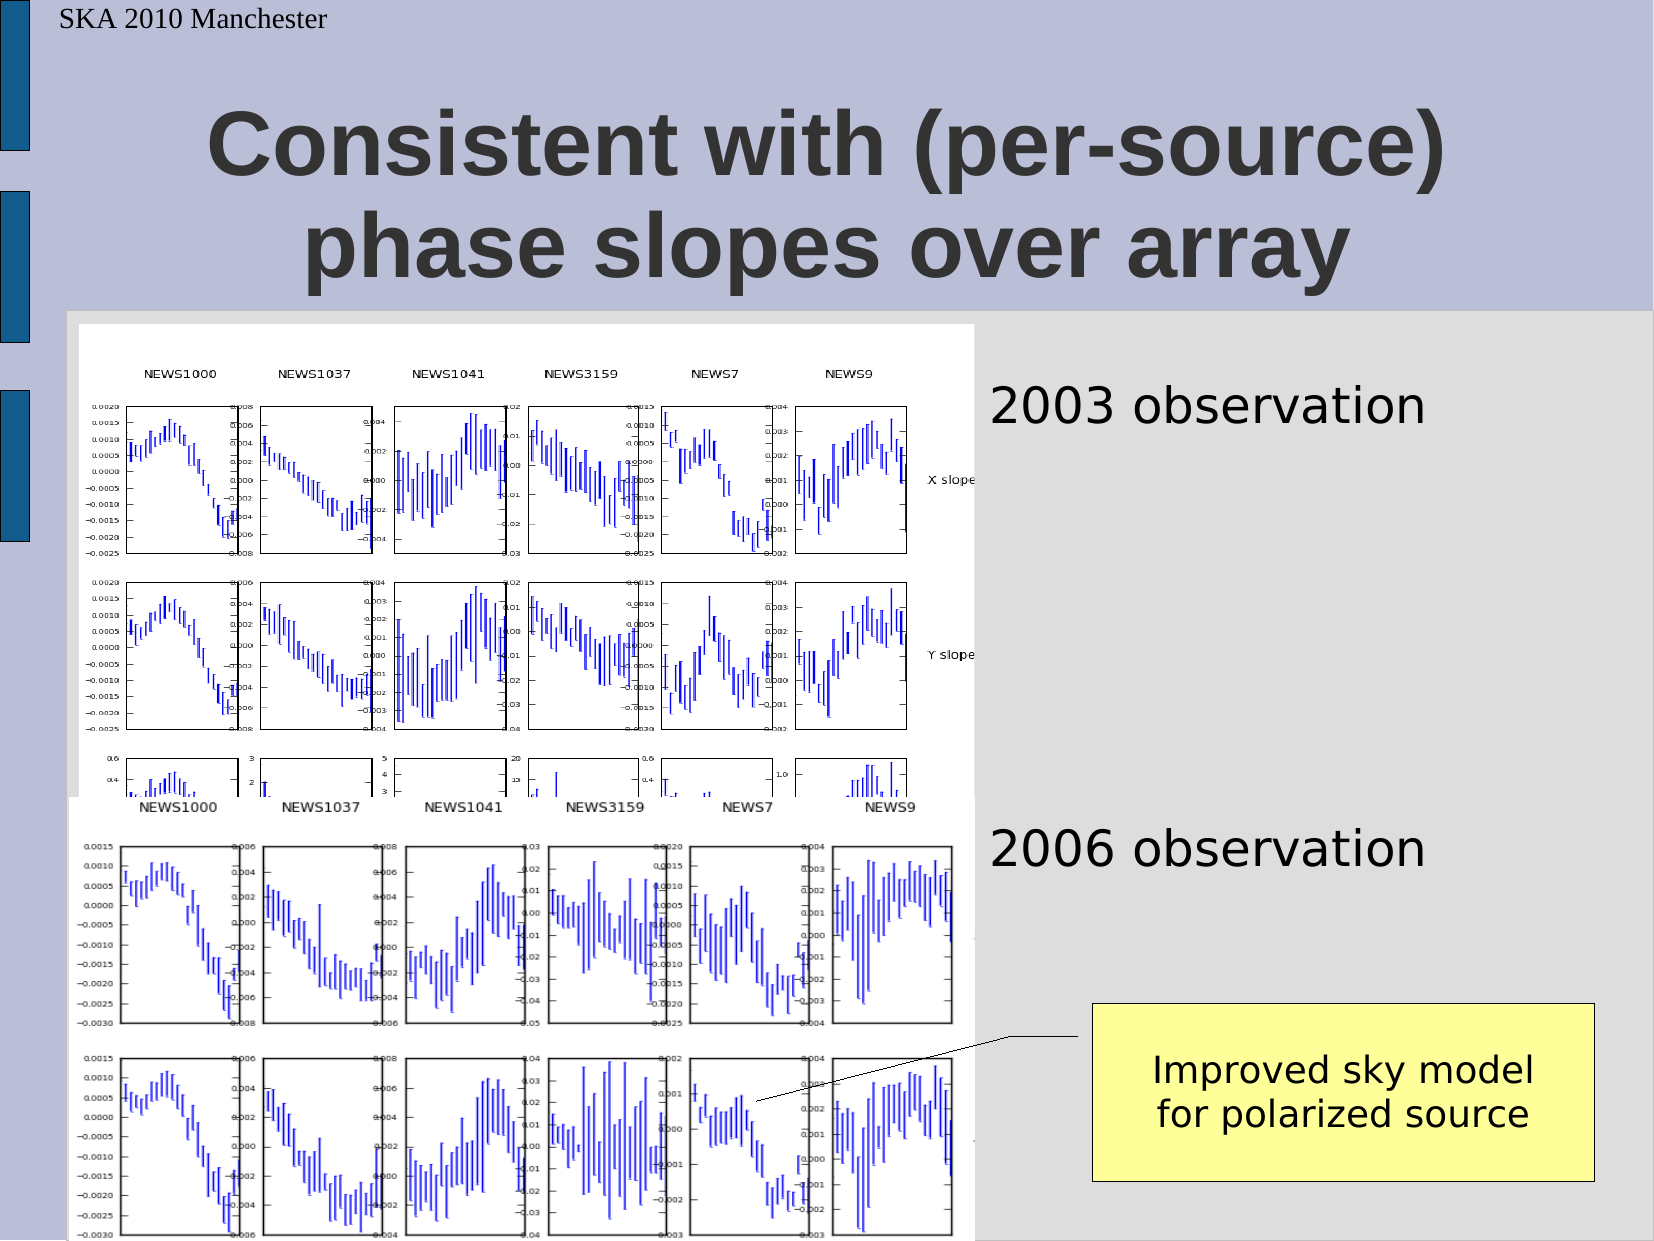

SKA 2010 Manchester
# Consistent with (per-source) phase slopes over array
2003 observation
2006 observation
Improved sky model
for polarized source